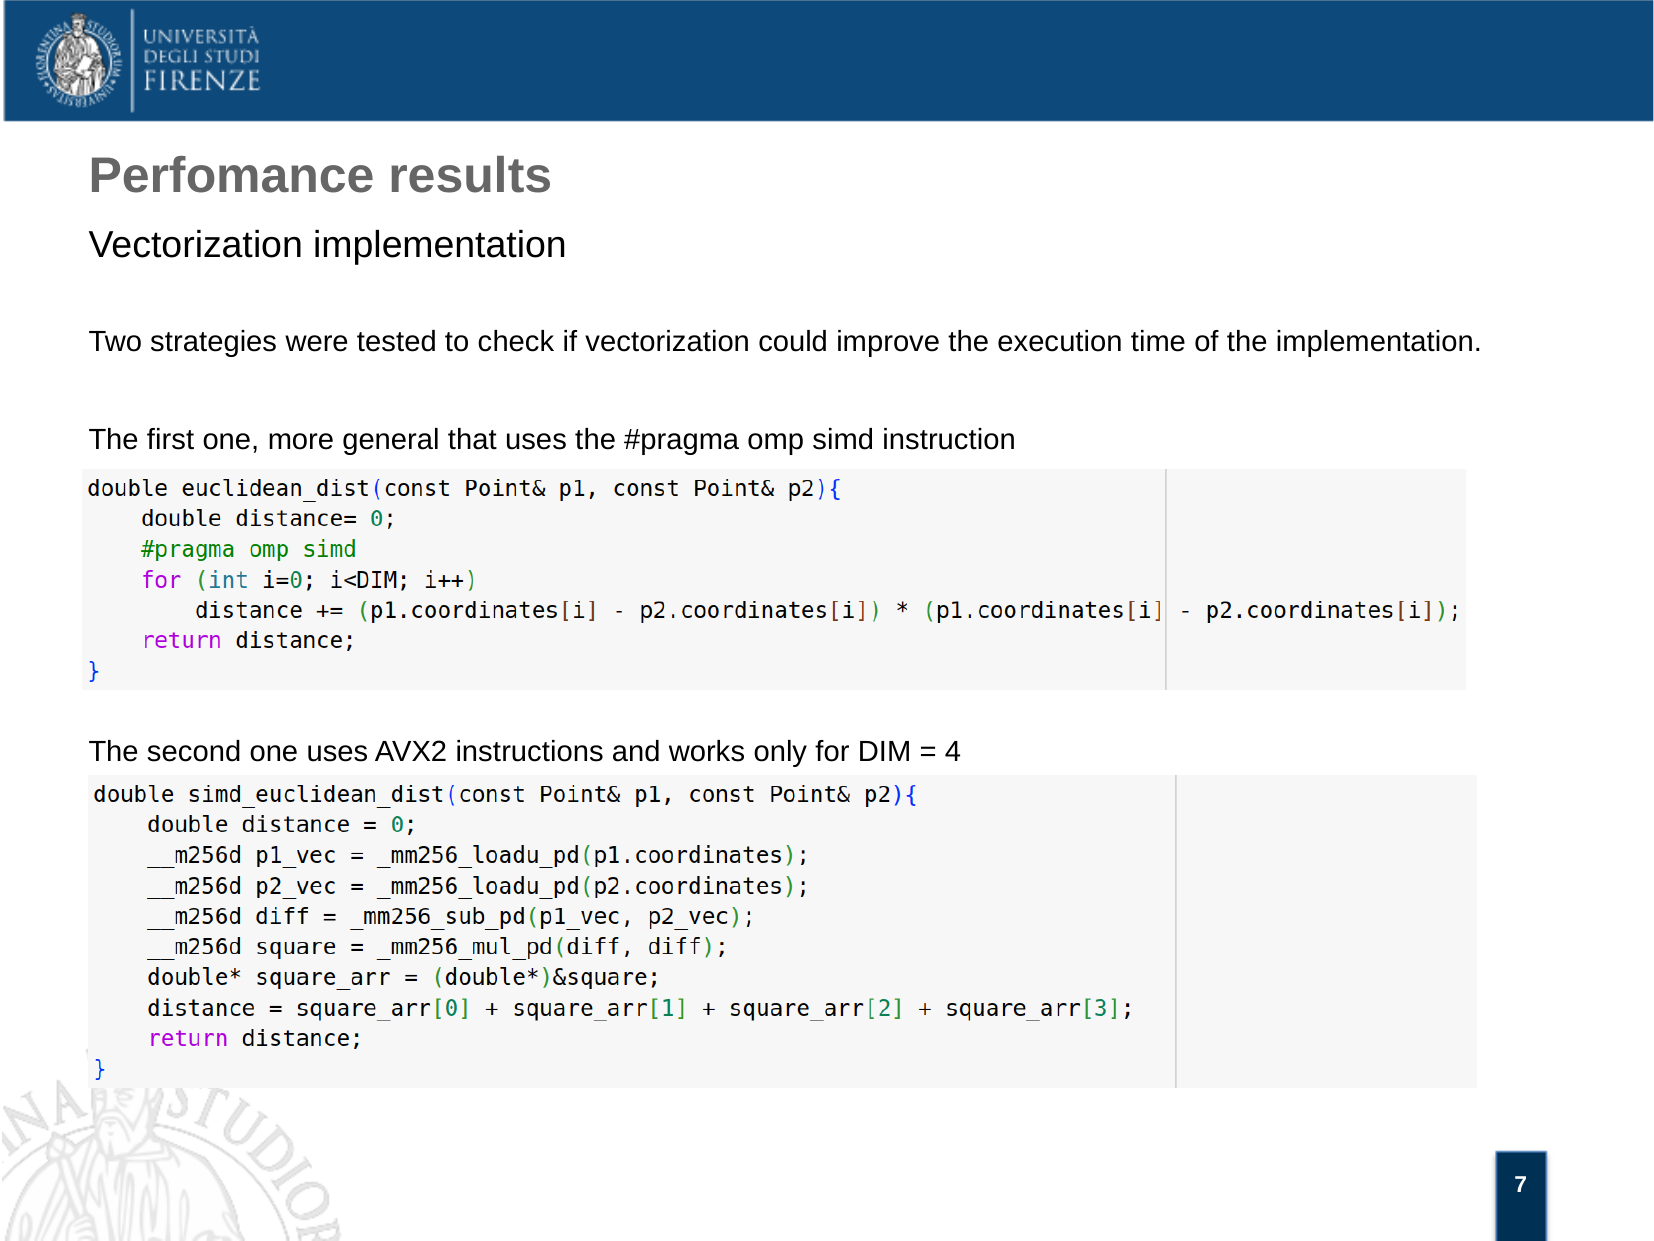

Perfomance results
Vectorization implementation
Two strategies were tested to check if vectorization could improve the execution time of the implementation.
The first one, more general that uses the #pragma omp simd instruction
The second one uses AVX2 instructions and works only for DIM = 4
7